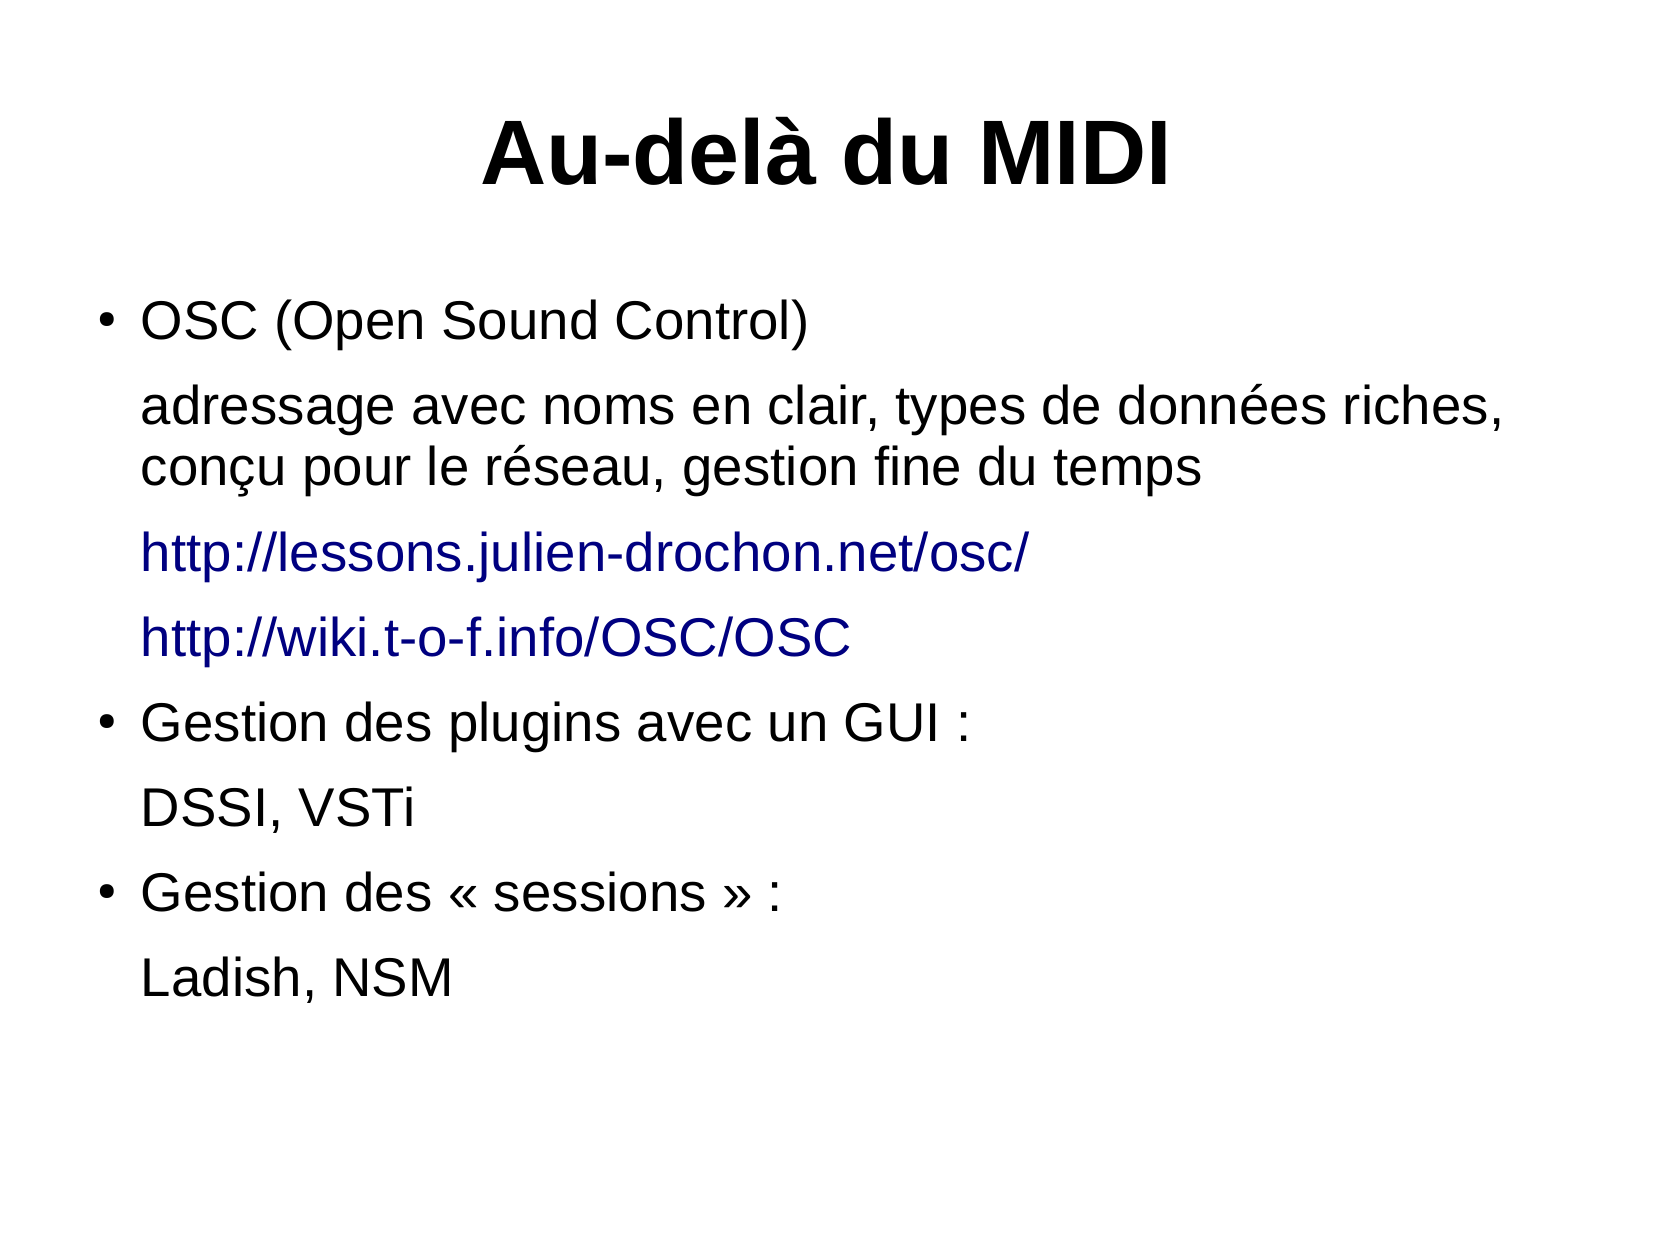

# Au-delà du MIDI
OSC (Open Sound Control)
adressage avec noms en clair, types de données riches, conçu pour le réseau, gestion fine du temps
http://lessons.julien-drochon.net/osc/
http://wiki.t-o-f.info/OSC/OSC
Gestion des plugins avec un GUI :
DSSI, VSTi
Gestion des « sessions » :
Ladish, NSM